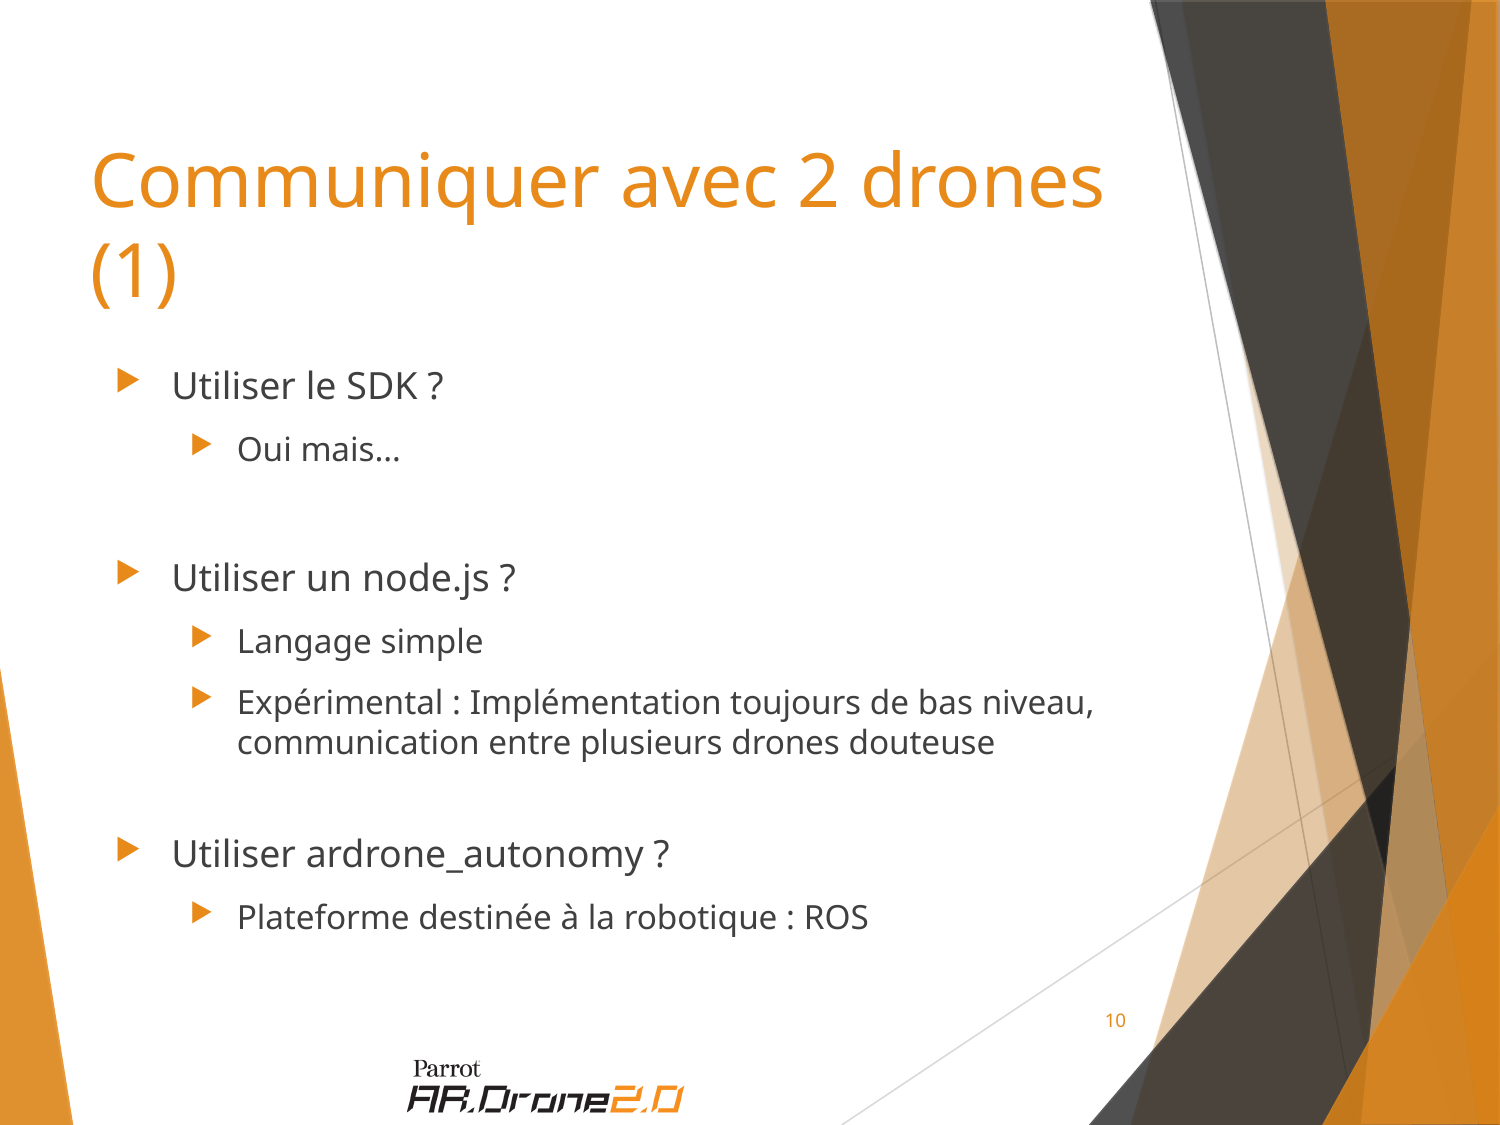

# Communiquer avec 2 drones (1)
Utiliser le SDK ?
Oui mais…
Utiliser un node.js ?
Langage simple
Expérimental : Implémentation toujours de bas niveau, communication entre plusieurs drones douteuse
Utiliser ardrone_autonomy ?
Plateforme destinée à la robotique : ROS